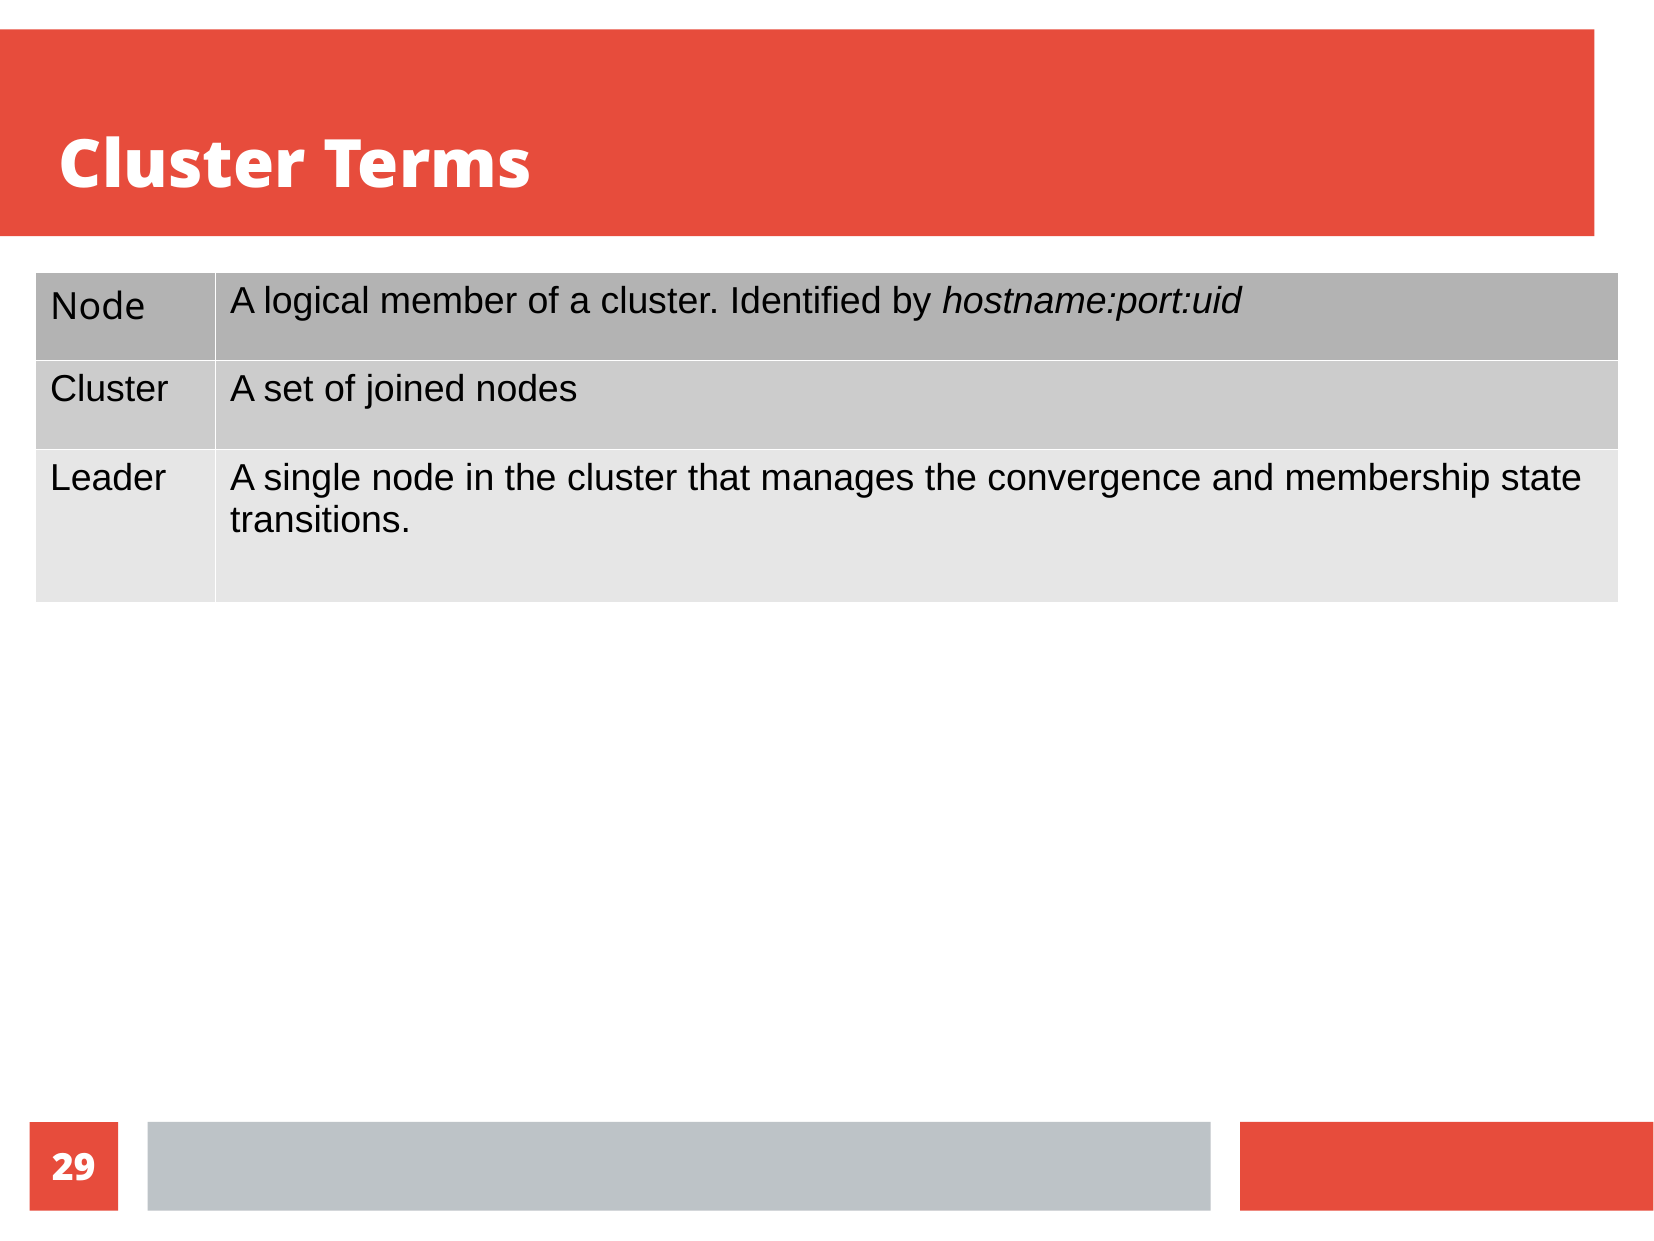

# Cluster Terms
| Node | A logical member of a cluster. Identified by hostname:port:uid |
| --- | --- |
| Cluster | A set of joined nodes |
| Leader | A single node in the cluster that manages the convergence and membership state transitions. |
29